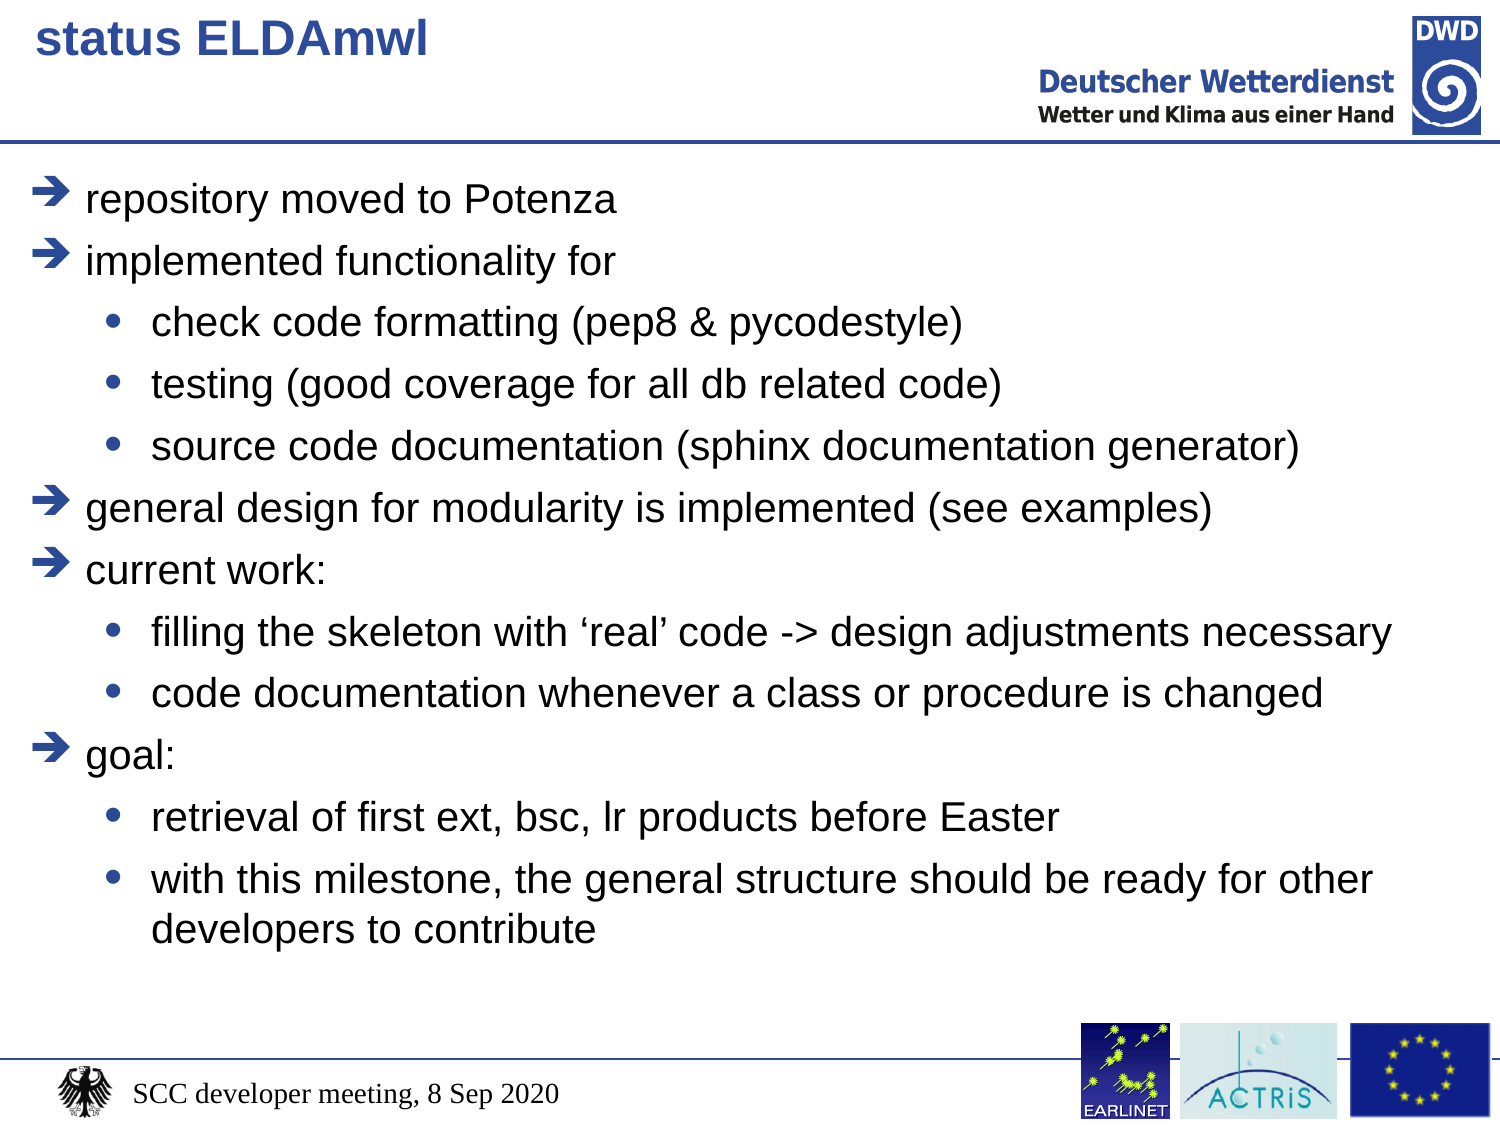

status ELDAmwl
repository moved to Potenza
implemented functionality for
check code formatting (pep8 & pycodestyle)
testing (good coverage for all db related code)
source code documentation (sphinx documentation generator)
general design for modularity is implemented (see examples)
current work:
filling the skeleton with ‘real’ code -> design adjustments necessary
code documentation whenever a class or procedure is changed
goal:
retrieval of first ext, bsc, lr products before Easter
with this milestone, the general structure should be ready for other developers to contribute